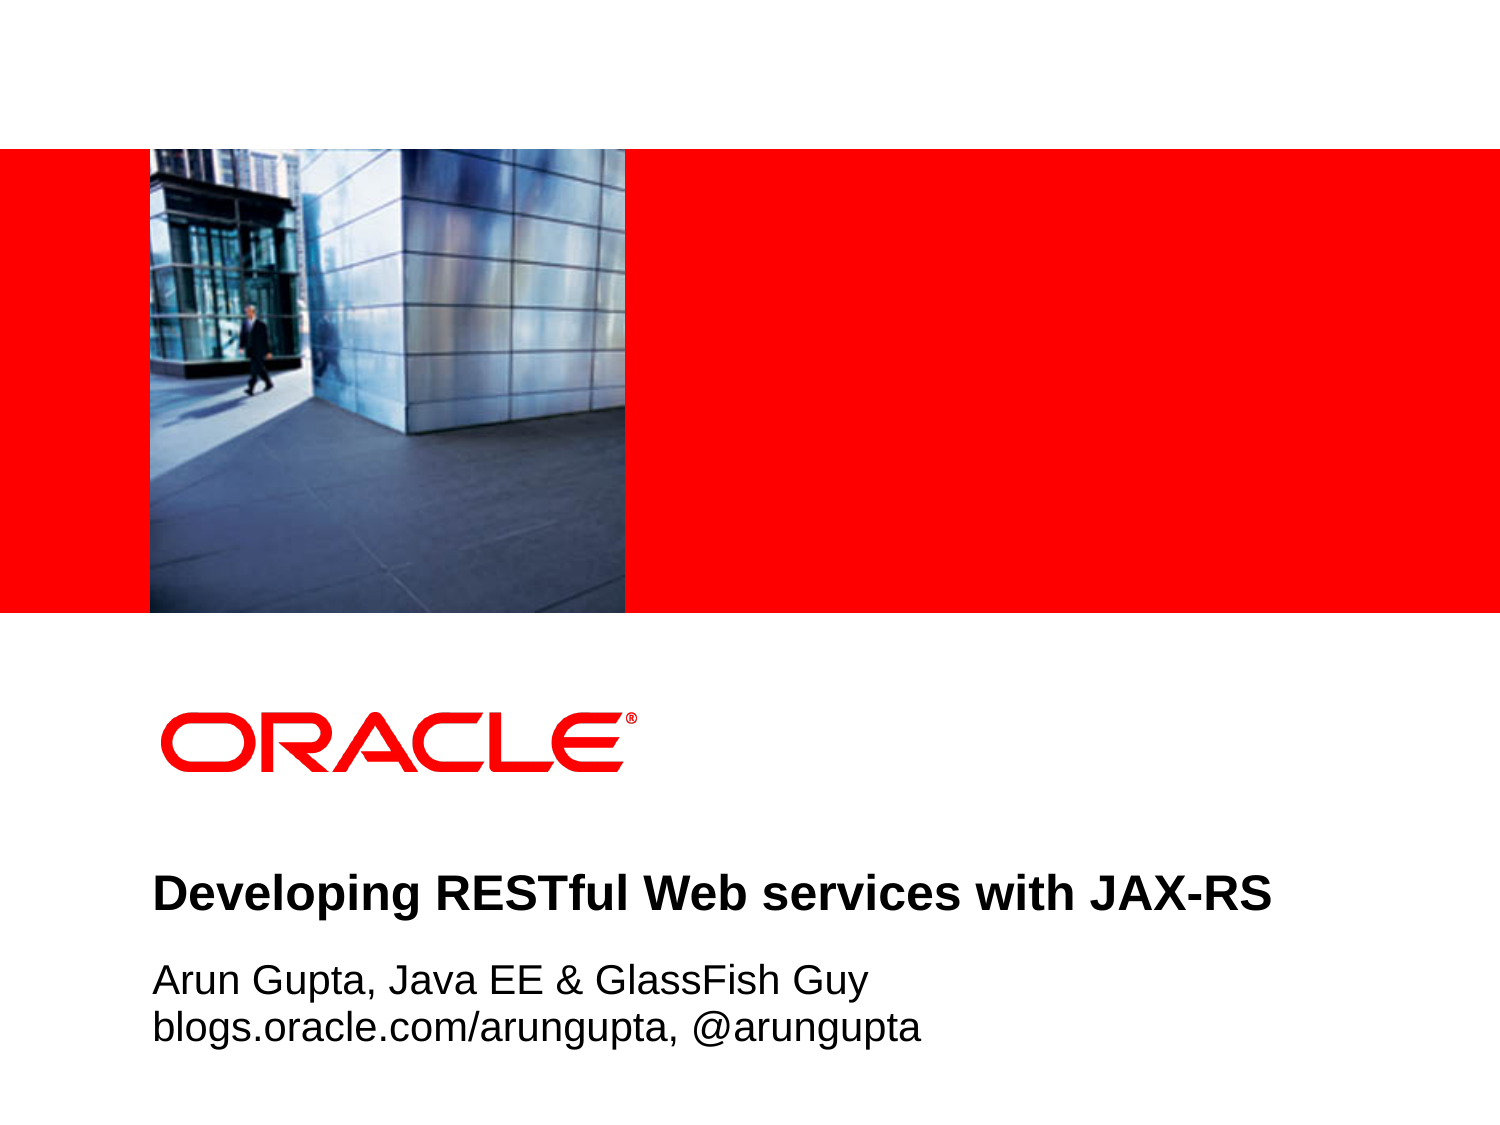

# Developing RESTful Web services with JAX-RS
Arun Gupta, Java EE & GlassFish Guy
blogs.oracle.com/arungupta, @arungupta